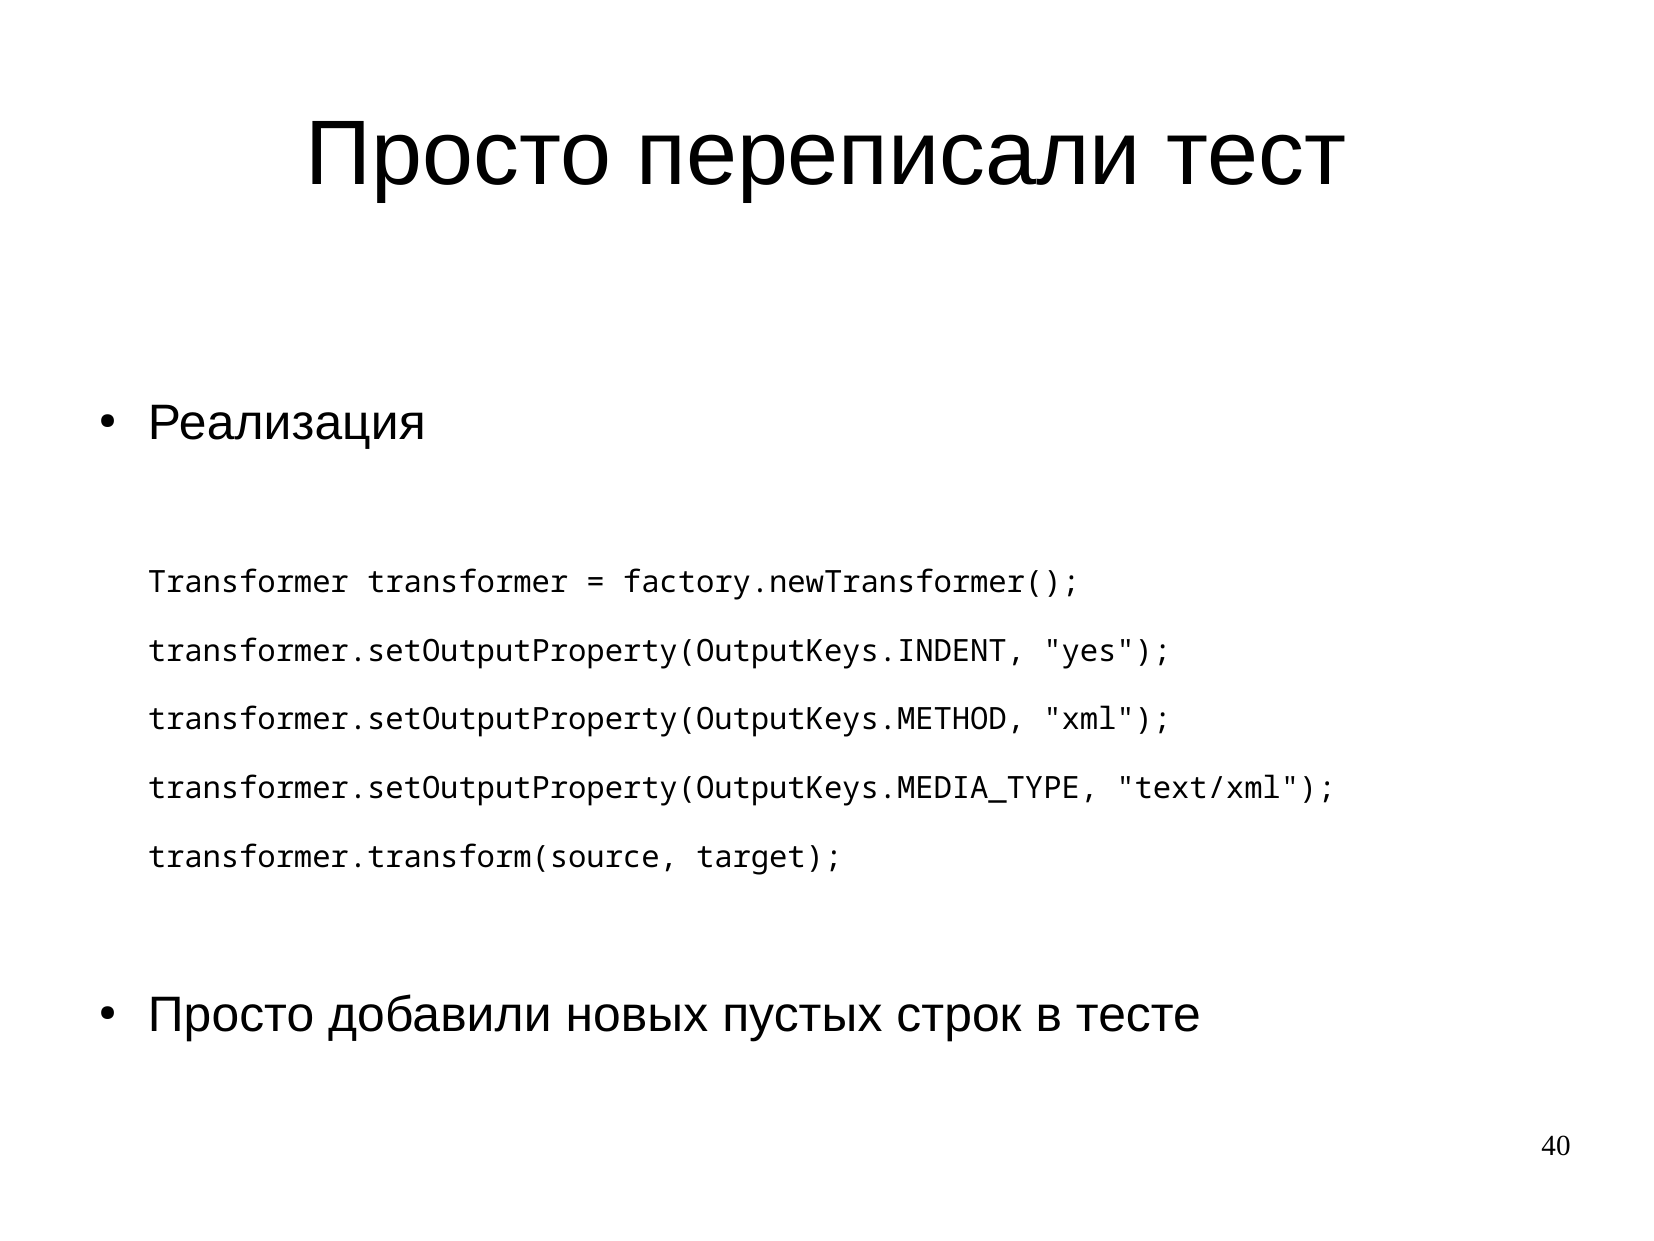

# Просто переписали тест
Реализация
Transformer transformer = factory.newTransformer();
transformer.setOutputProperty(OutputKeys.INDENT, "yes");
transformer.setOutputProperty(OutputKeys.METHOD, "xml");
transformer.setOutputProperty(OutputKeys.MEDIA_TYPE, "text/xml");
transformer.transform(source, target);
Просто добавили новых пустых строк в тесте
40